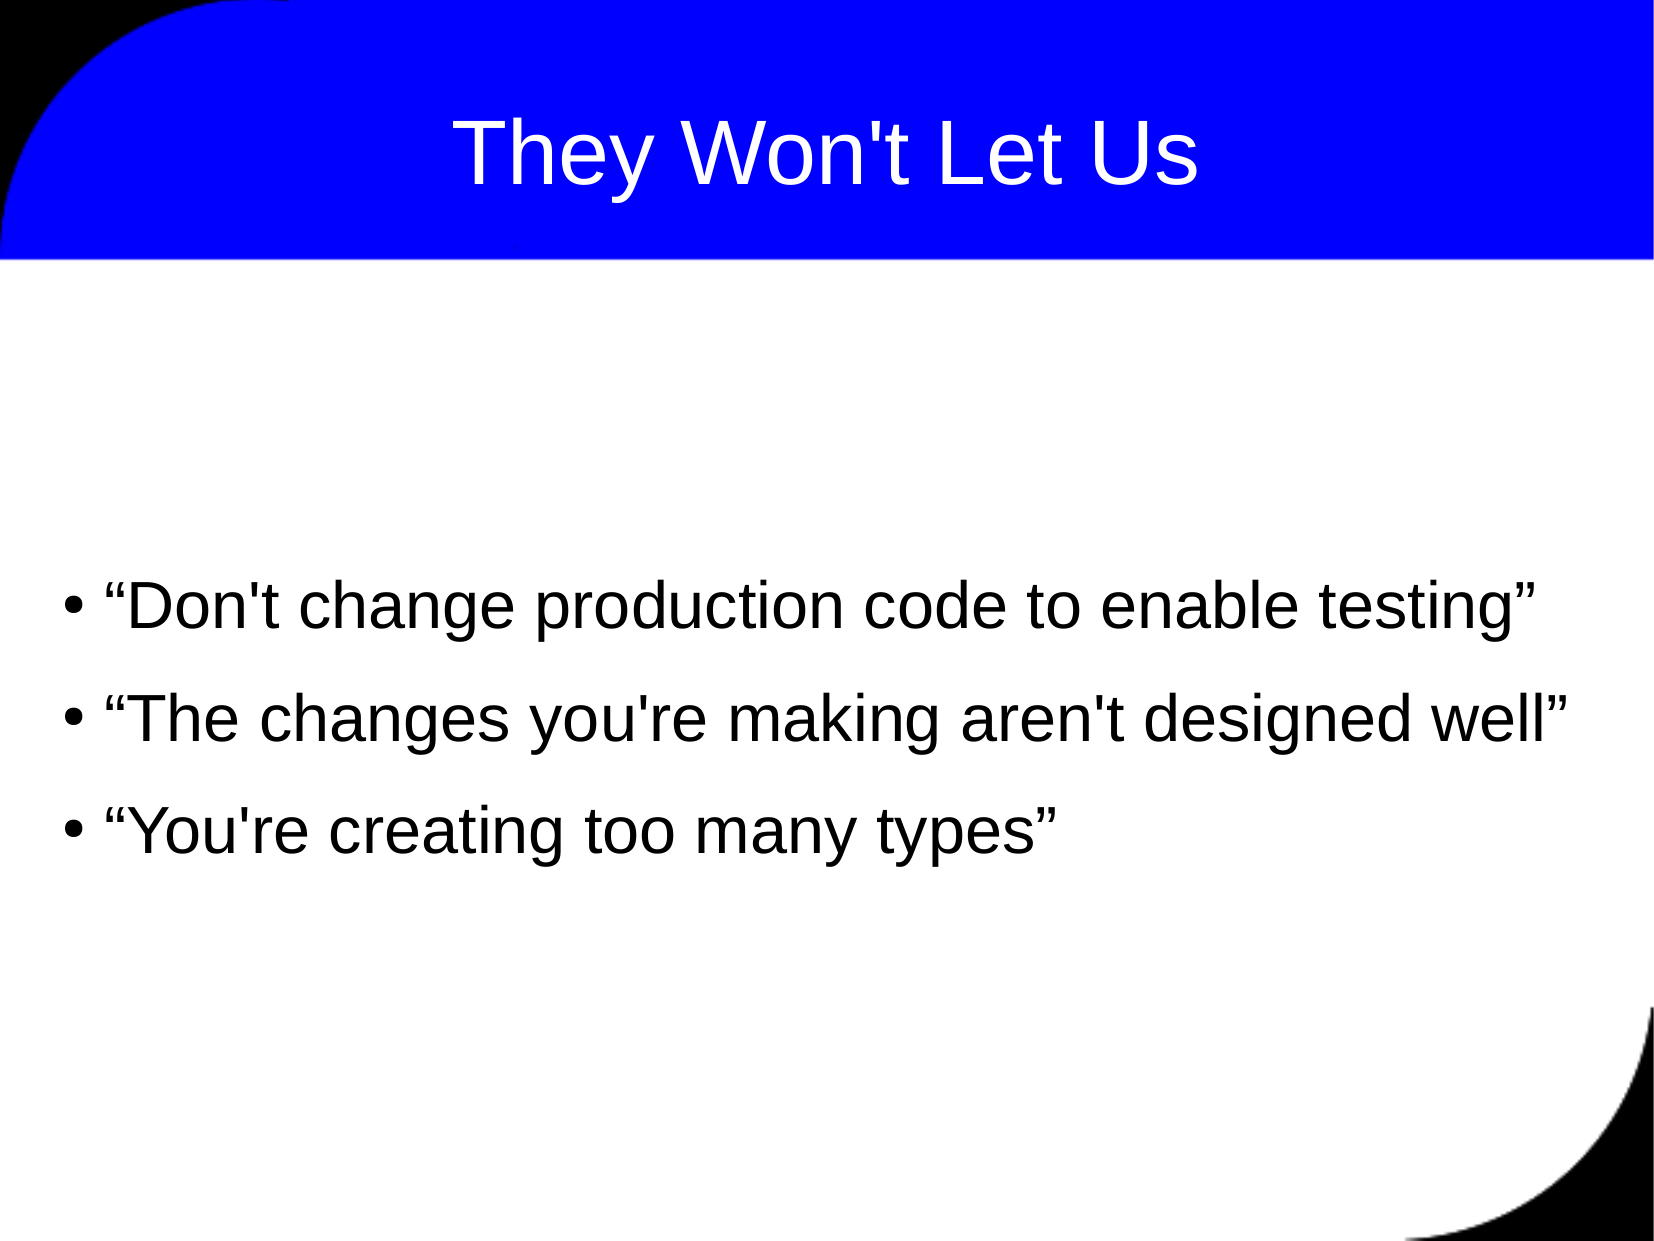

# They Won't Let Us
 “Don't change production code to enable testing”
 “The changes you're making aren't designed well”
 “You're creating too many types”